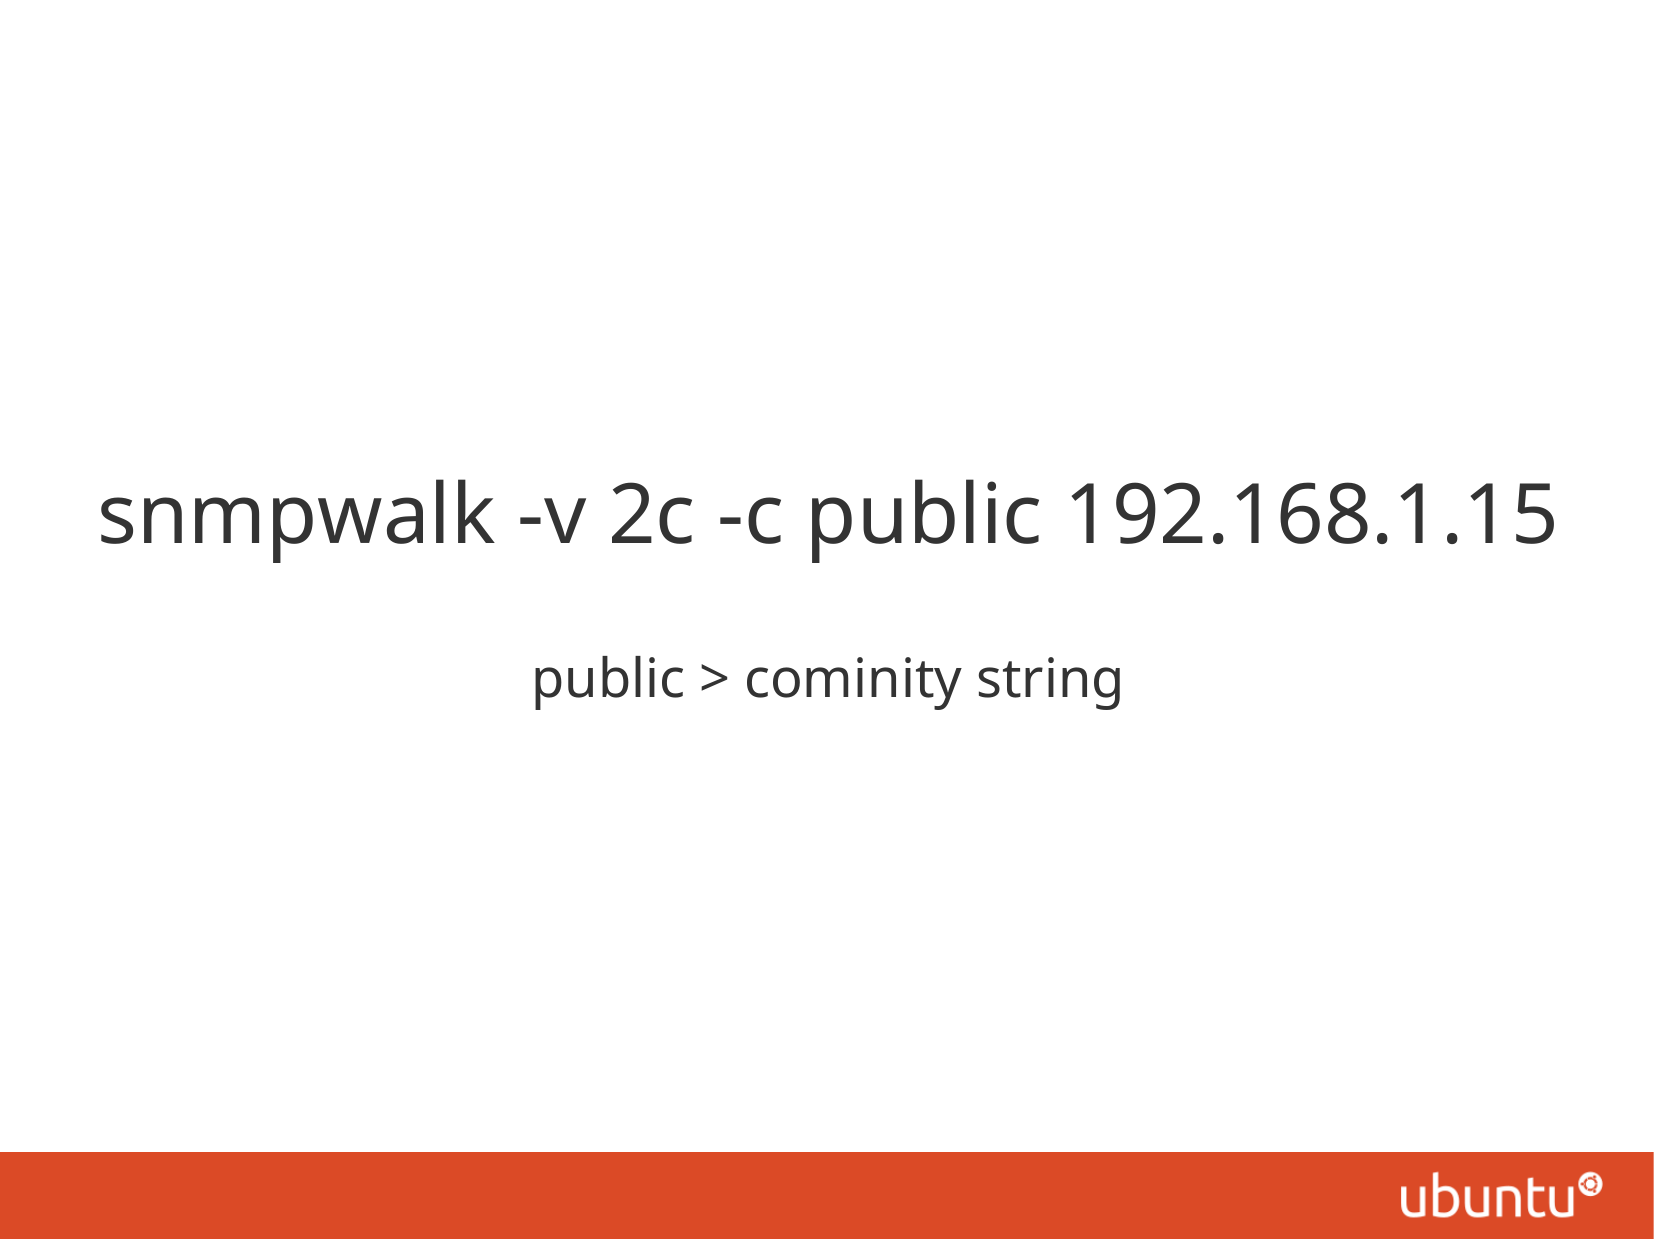

# snmpwalk -v 2c -c public 192.168.1.15 public > cominity string